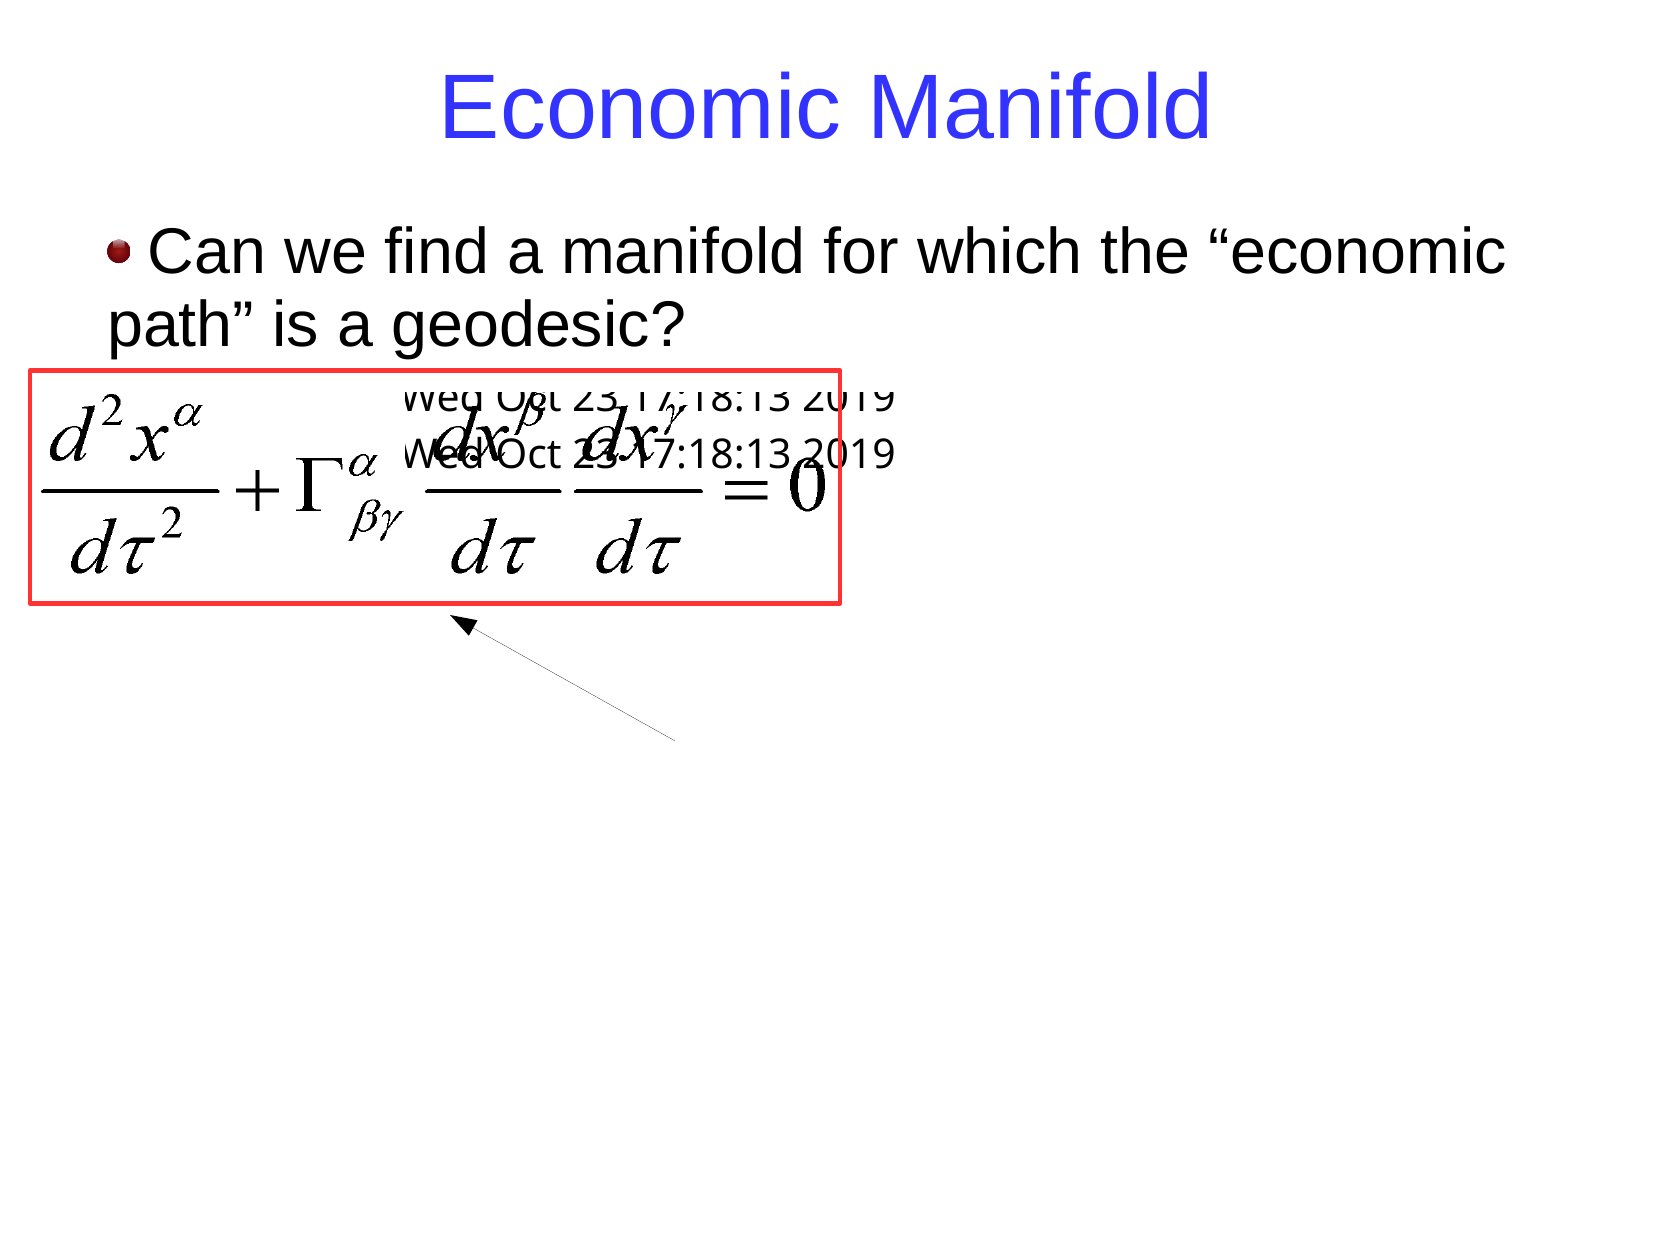

# Economic Manifold
 Can we find a manifold for which the “economic path” is a geodesic?